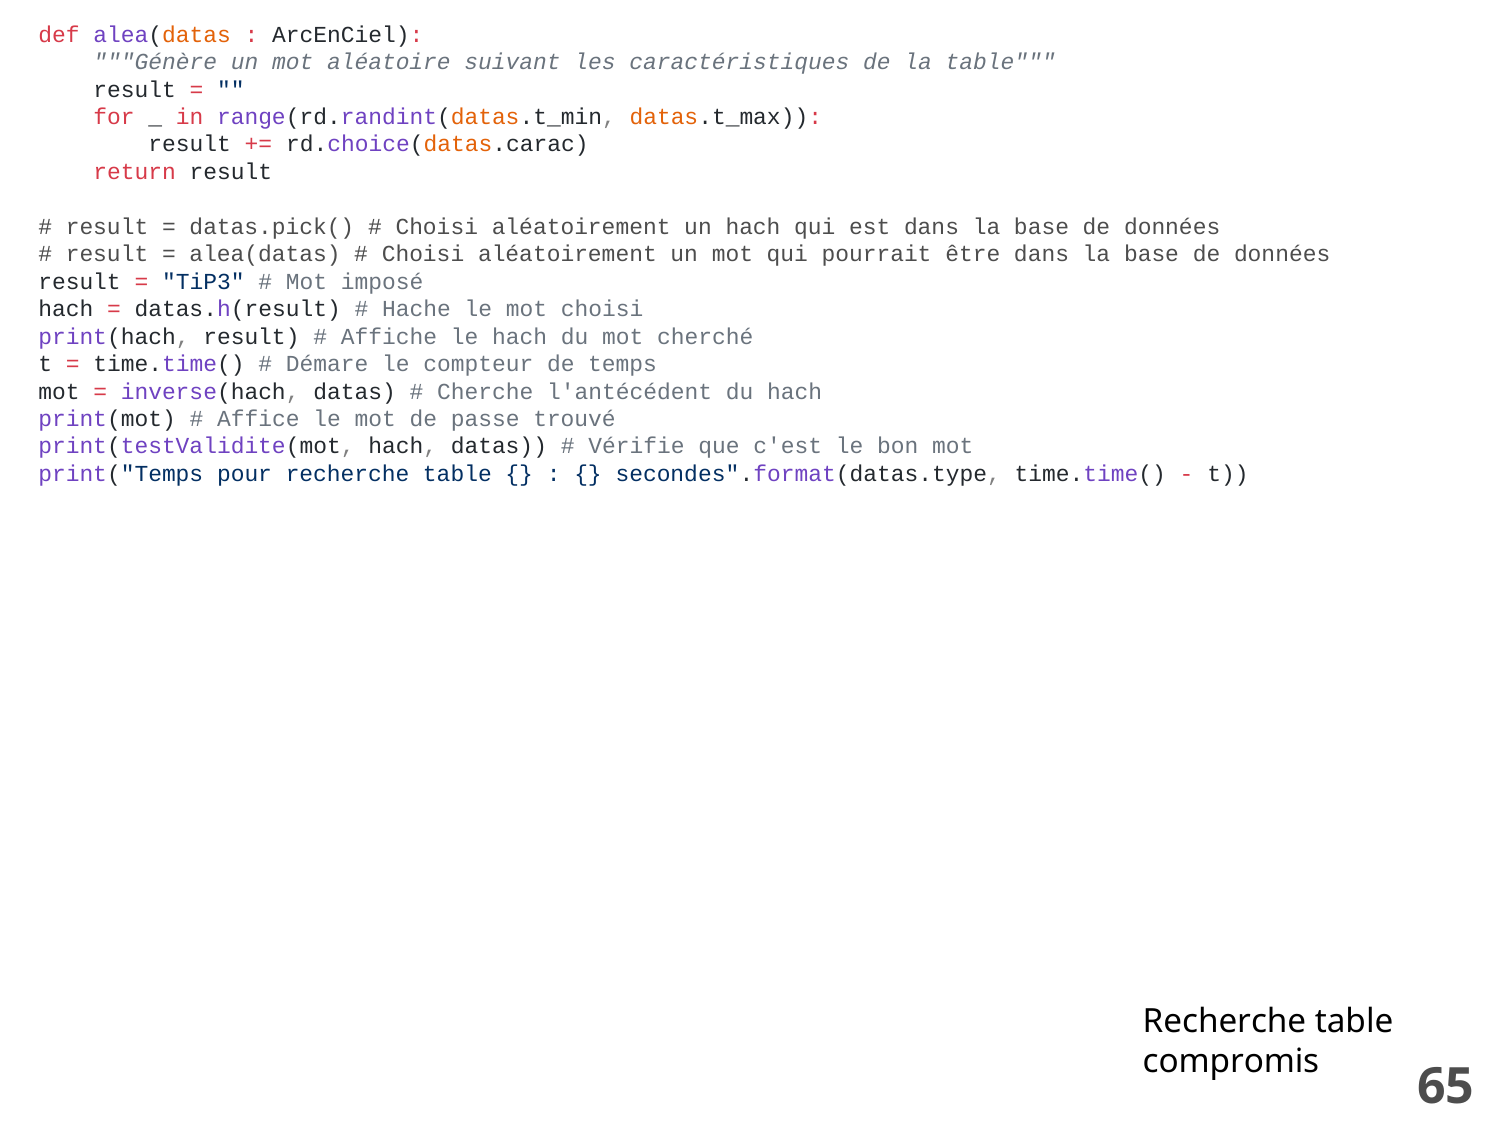

def alea(datas : ArcEnCiel):
 """Génère un mot aléatoire suivant les caractéristiques de la table"""
 result = ""
 for _ in range(rd.randint(datas.t_min, datas.t_max)):
 result += rd.choice(datas.carac)
 return result
# result = datas.pick() # Choisi aléatoirement un hach qui est dans la base de données
# result = alea(datas) # Choisi aléatoirement un mot qui pourrait être dans la base de données
result = "TiP3" # Mot imposé
hach = datas.h(result) # Hache le mot choisi
print(hach, result) # Affiche le hach du mot cherché
t = time.time() # Démare le compteur de temps
mot = inverse(hach, datas) # Cherche l'antécédent du hach
print(mot) # Affice le mot de passe trouvé
print(testValidite(mot, hach, datas)) # Vérifie que c'est le bon mot
print("Temps pour recherche table {} : {} secondes".format(datas.type, time.time() - t))
Recherche table compromis